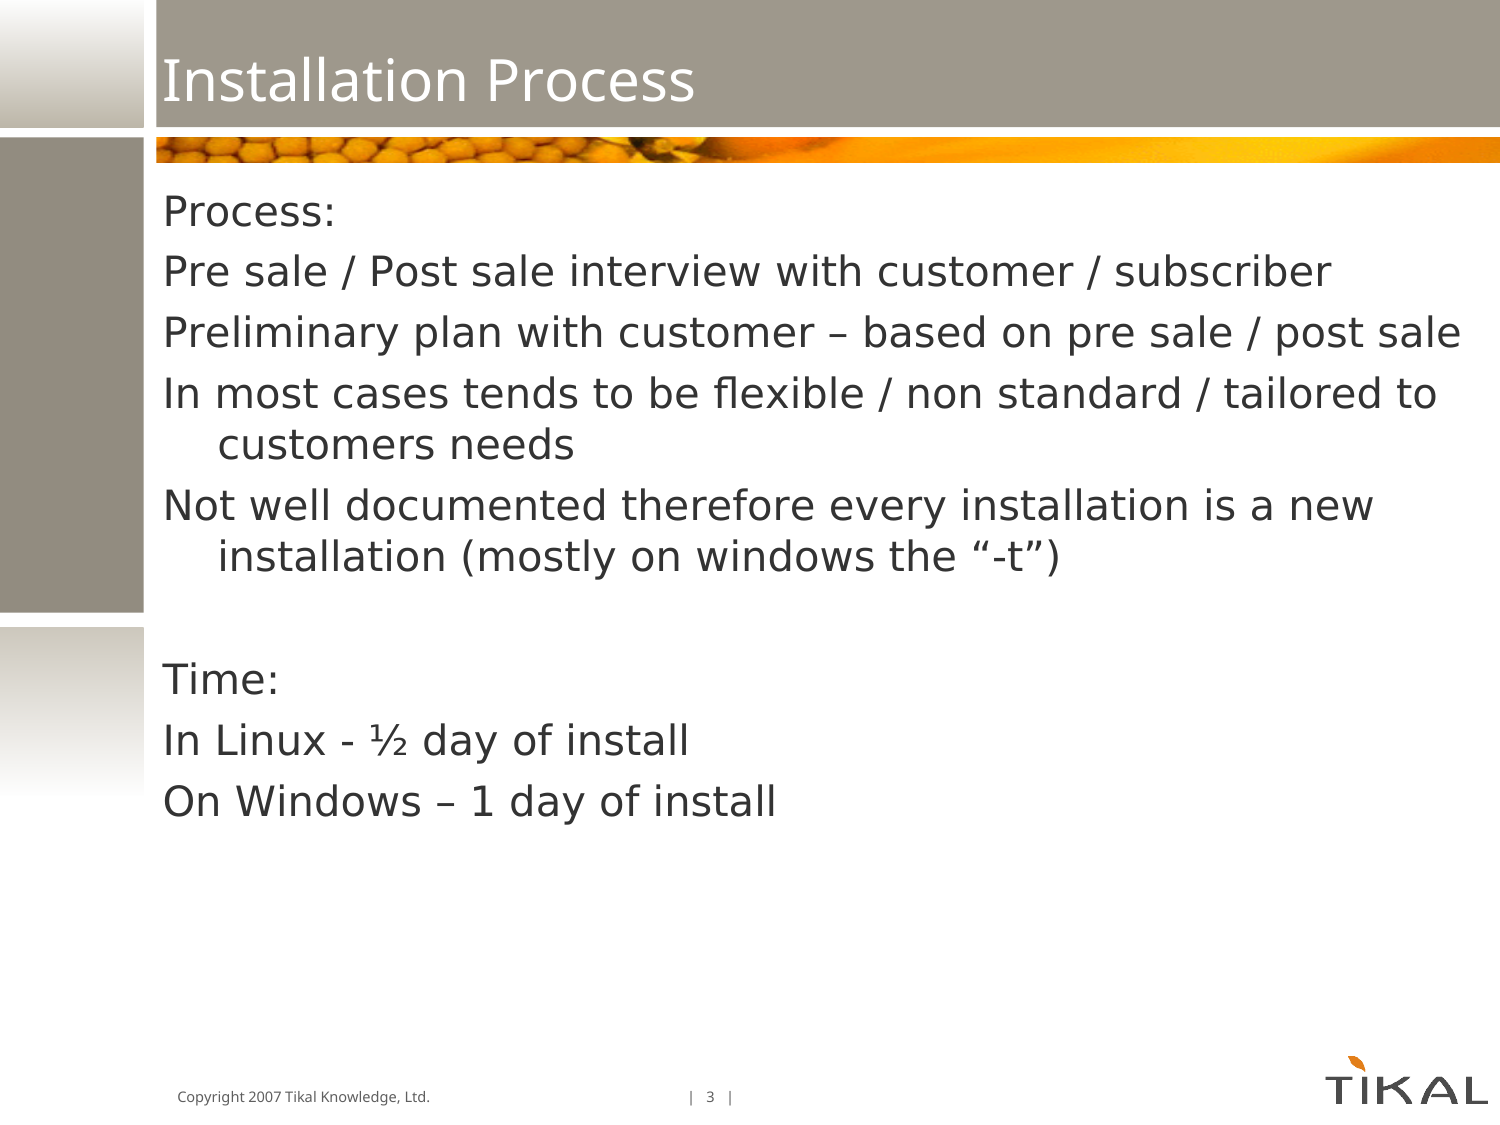

# Installation Process
Process:
Pre sale / Post sale interview with customer / subscriber
Preliminary plan with customer – based on pre sale / post sale
In most cases tends to be flexible / non standard / tailored to customers needs
Not well documented therefore every installation is a new installation (mostly on windows the “-t”)
Time:
In Linux - ½ day of install
On Windows – 1 day of install